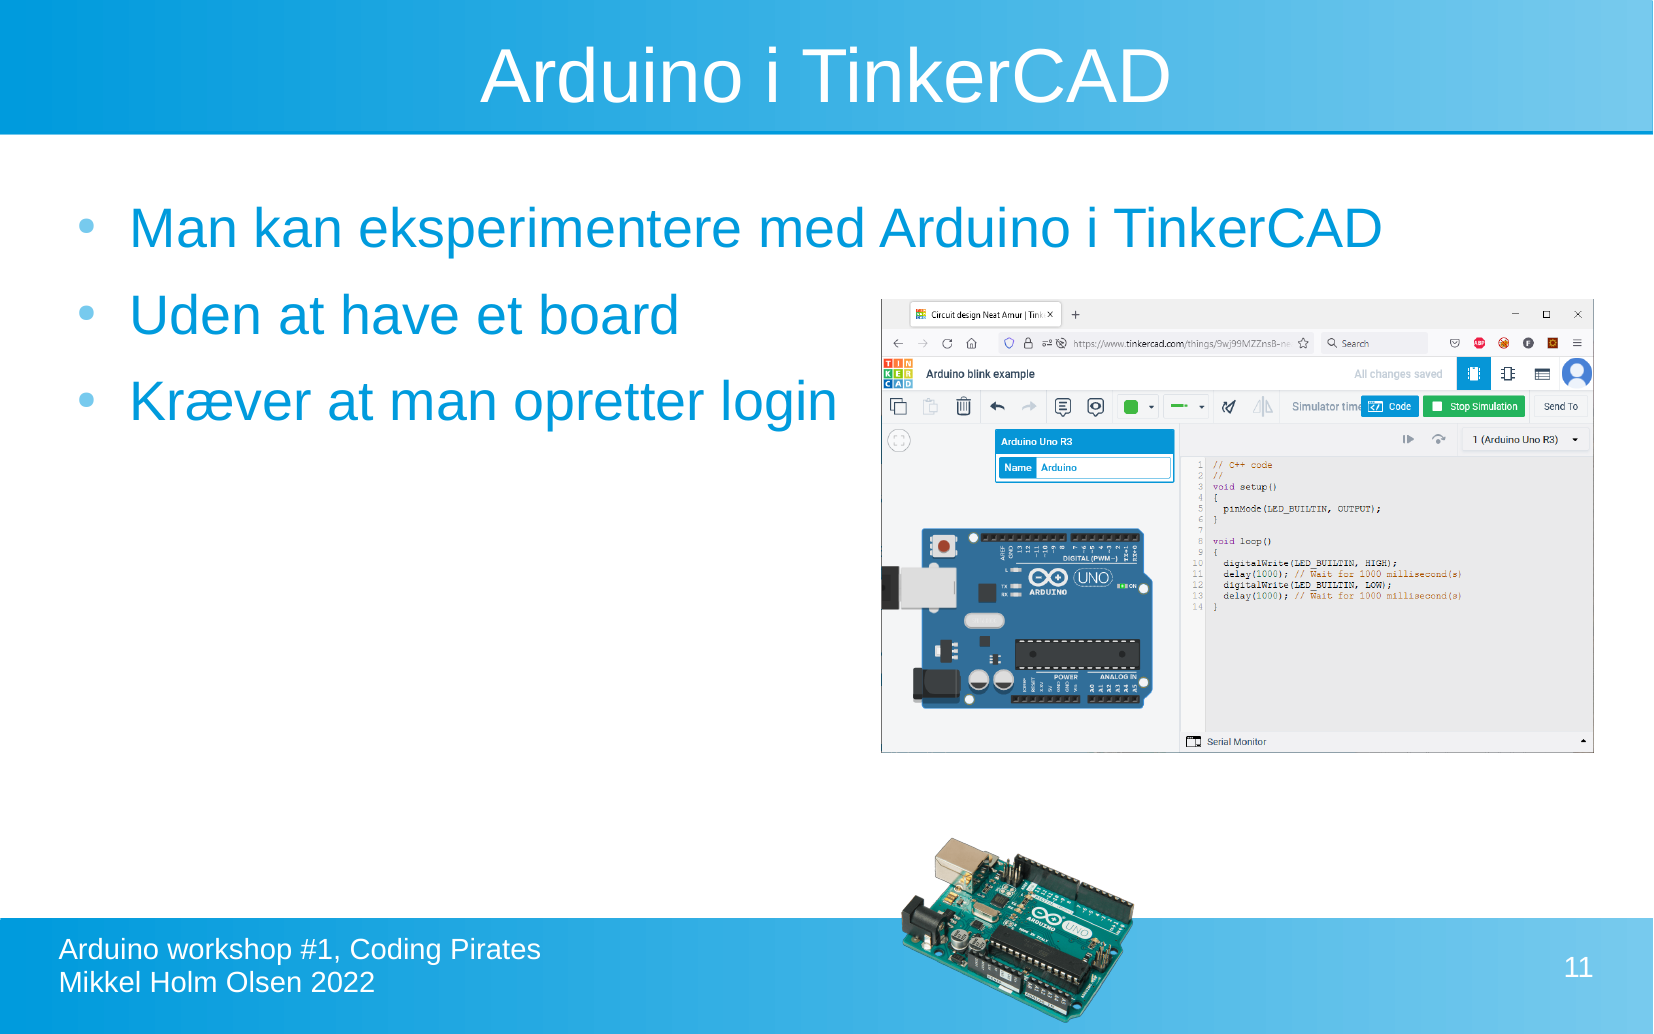

# Arduino i TinkerCAD
Man kan eksperimentere med Arduino i TinkerCAD
Uden at have et board
Kræver at man opretter login
11